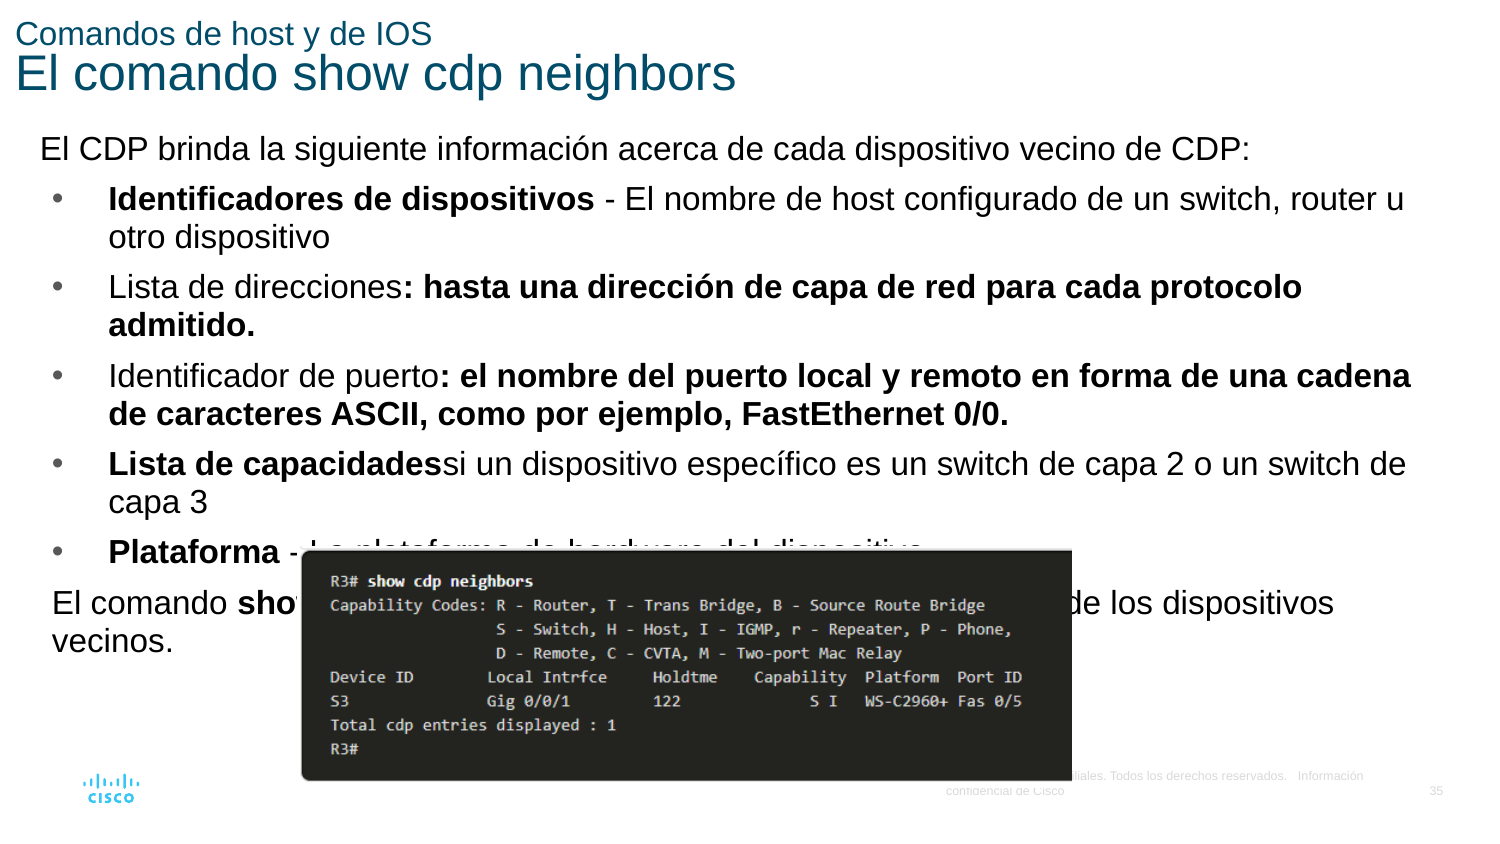

# Comandos de host y de IOS El comando show cdp neighbors
El CDP brinda la siguiente información acerca de cada dispositivo vecino de CDP:
Identificadores de dispositivos - El nombre de host configurado de un switch, router u otro dispositivo
Lista de direcciones: hasta una dirección de capa de red para cada protocolo admitido.
Identificador de puerto: el nombre del puerto local y remoto en forma de una cadena de caracteres ASCII, como por ejemplo, FastEthernet 0/0.
Lista de capacidadessi un dispositivo específico es un switch de capa 2 o un switch de capa 3
Plataforma - La plataforma de hardware del dispositivo.
El comando show cdp neighbors detail muestra las direcciones IP de los dispositivos vecinos.